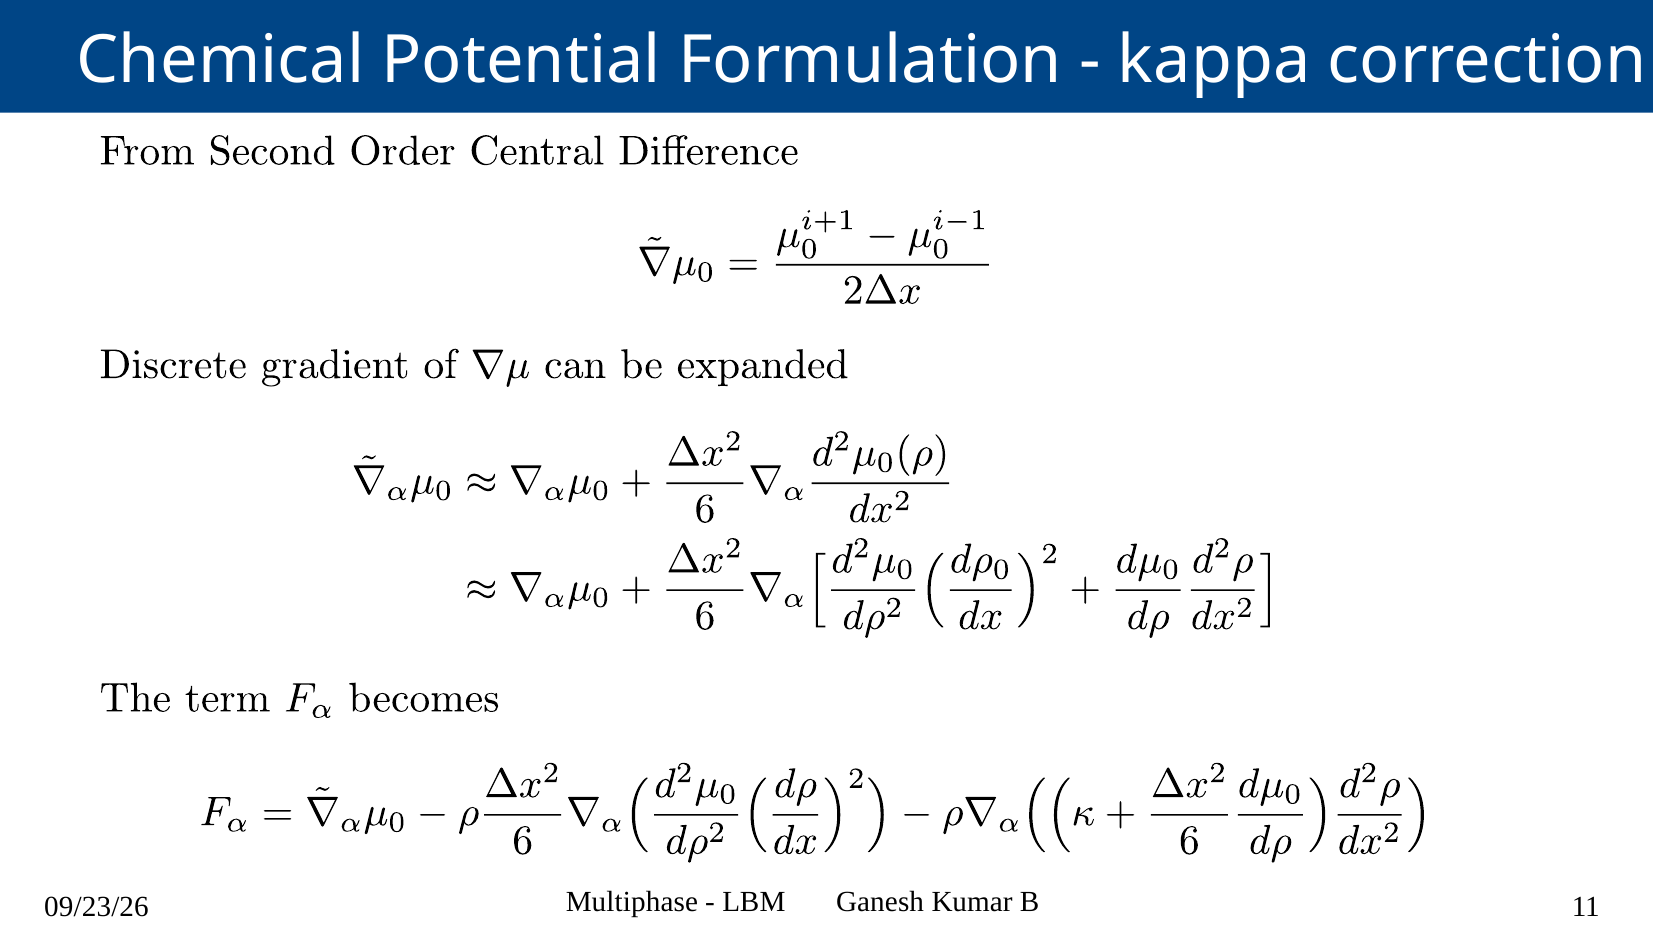

# Chemical Potential Formulation - kappa correction
Multiphase - LBM Ganesh Kumar B
11